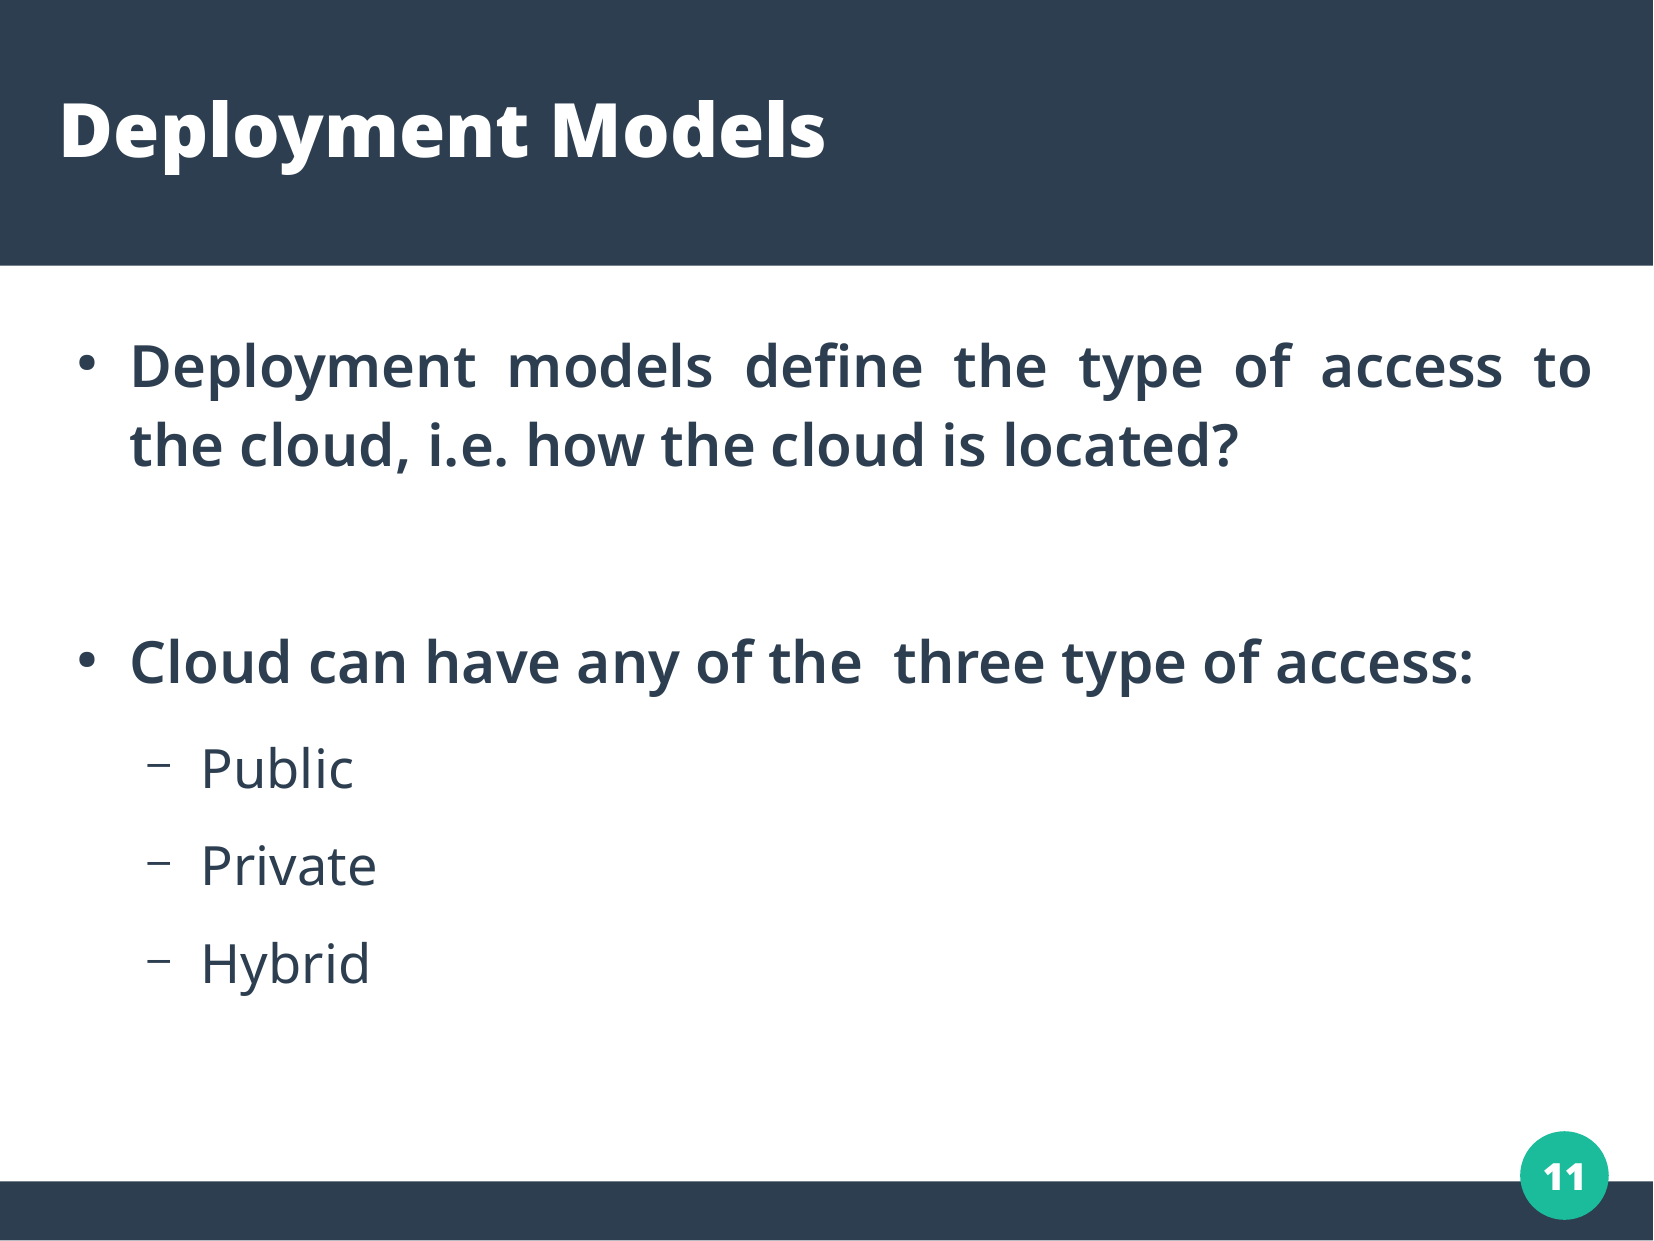

# Deployment Models
Deployment models define the type of access to the cloud, i.e. how the cloud is located?
Cloud can have any of the three type of access:
Public
Private
Hybrid
11